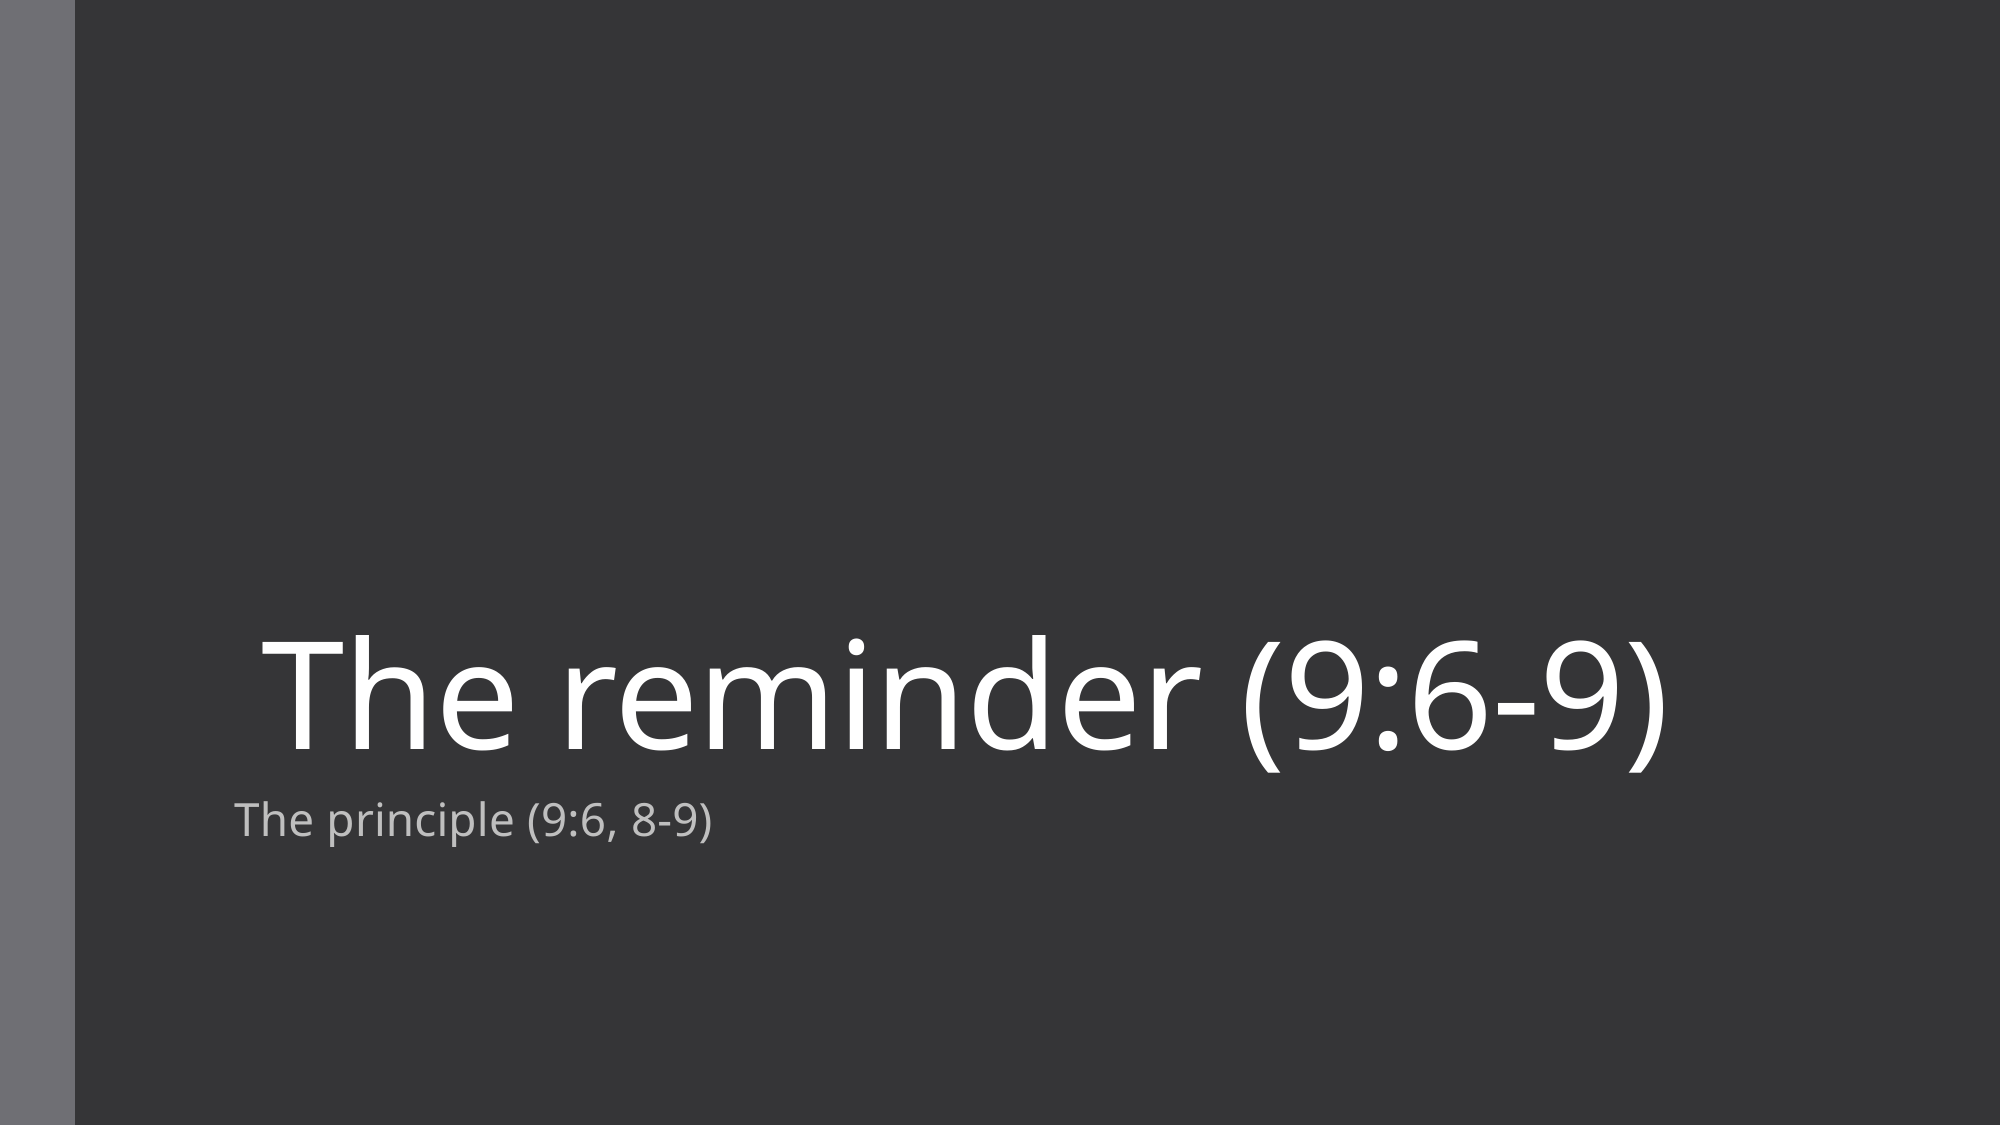

# The reminder (9:6-9)
 The principle (9:6, 8-9)